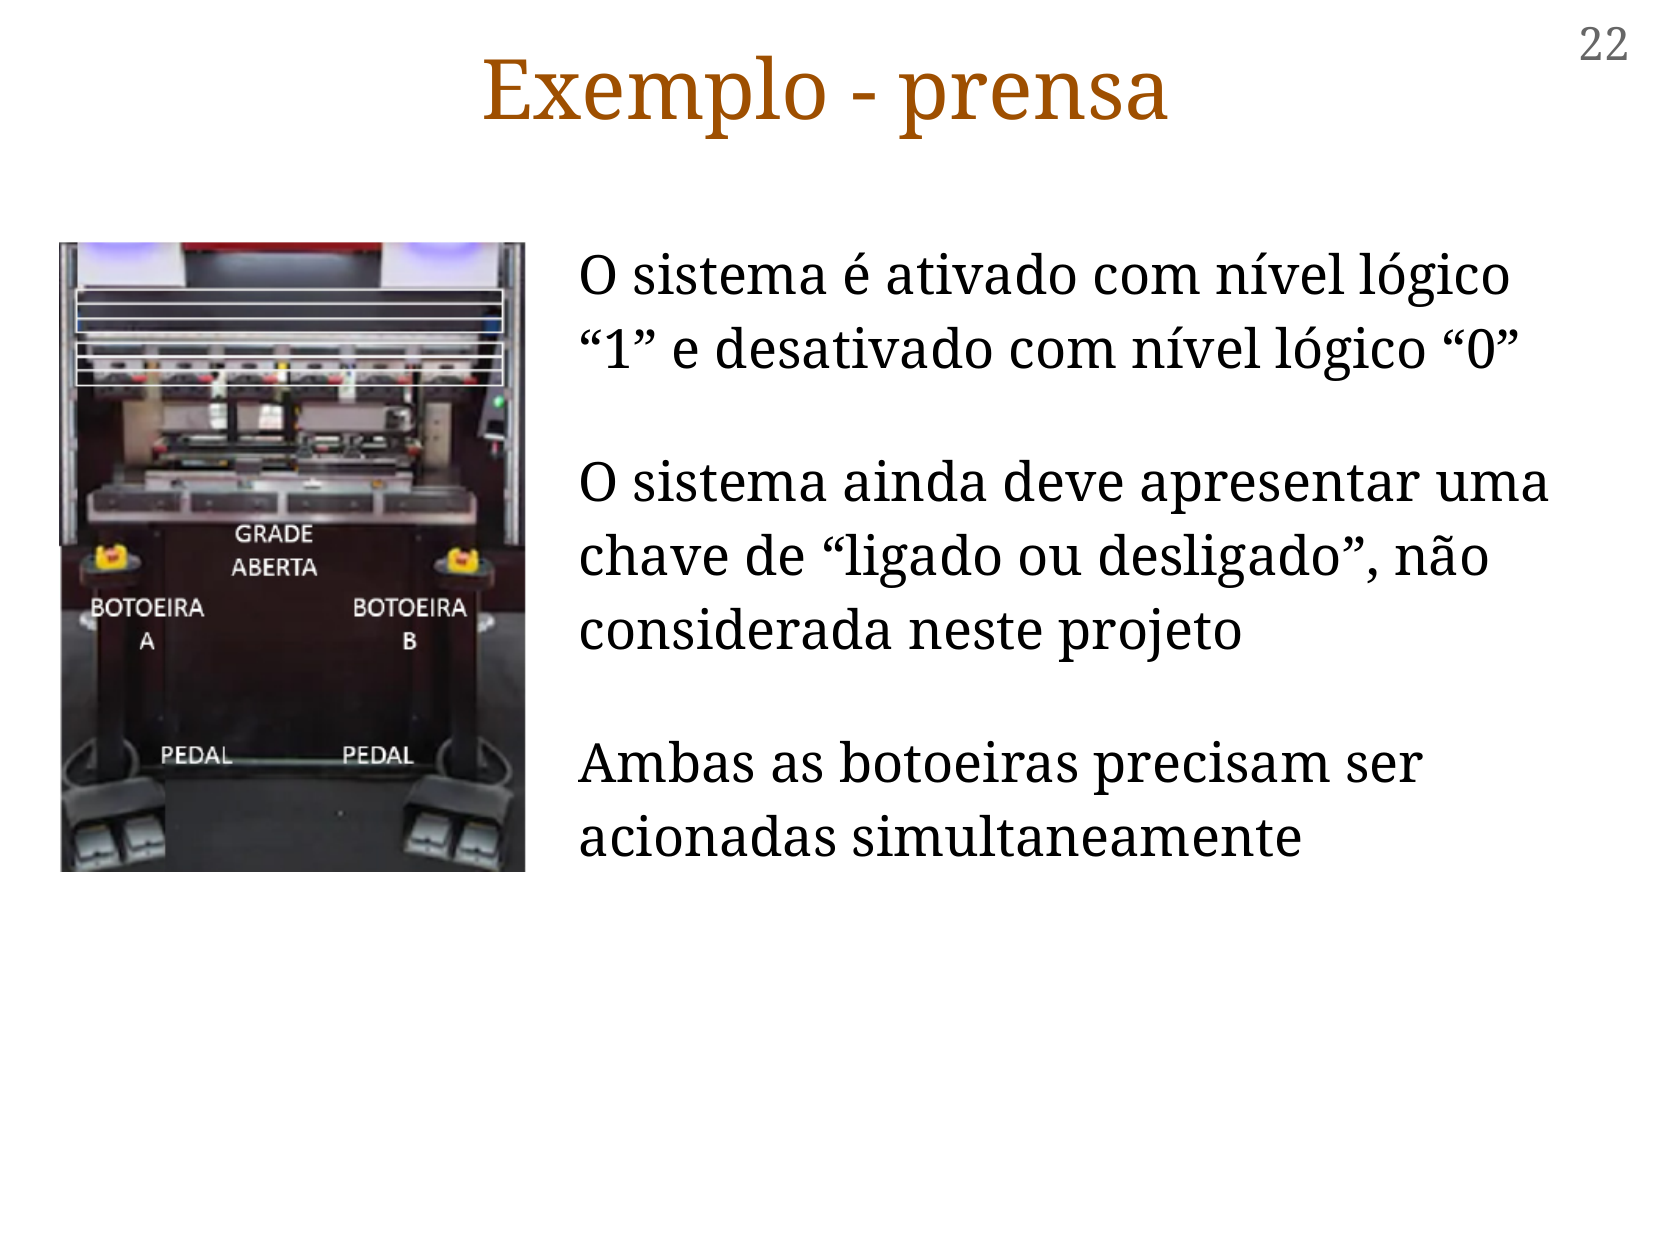

22
# Exemplo - prensa
O sistema é ativado com nível lógico “1” e desativado com nível lógico “0”
O sistema ainda deve apresentar uma chave de “ligado ou desligado”, não considerada neste projeto
Ambas as botoeiras precisam ser acionadas simultaneamente